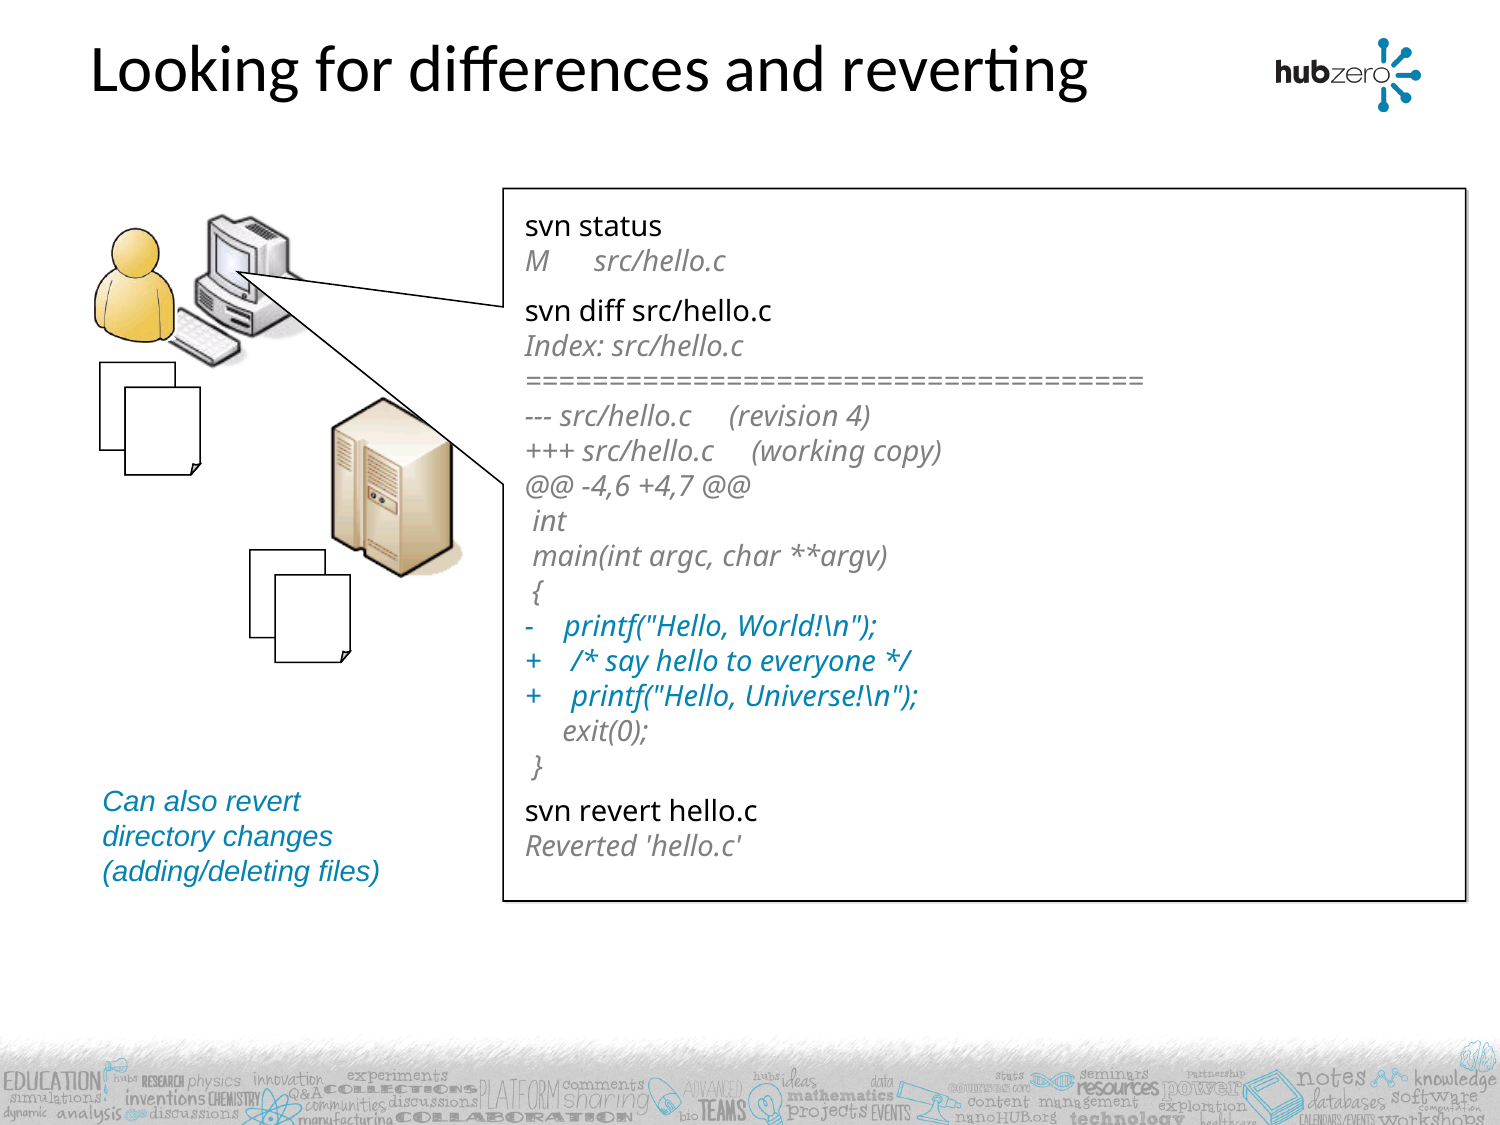

Looking for differences and reverting
svn status
M src/hello.c
svn diff src/hello.c
Index: src/hello.c
=====================================
--- src/hello.c (revision 4)
+++ src/hello.c (working copy)
@@ -4,6 +4,7 @@
 int
 main(int argc, char **argv)
 {
- printf("Hello, World!\n");
+ /* say hello to everyone */
+ printf("Hello, Universe!\n");
 exit(0);
 }
Can also revert directory changes (adding/deleting files)
svn revert hello.c
Reverted 'hello.c'